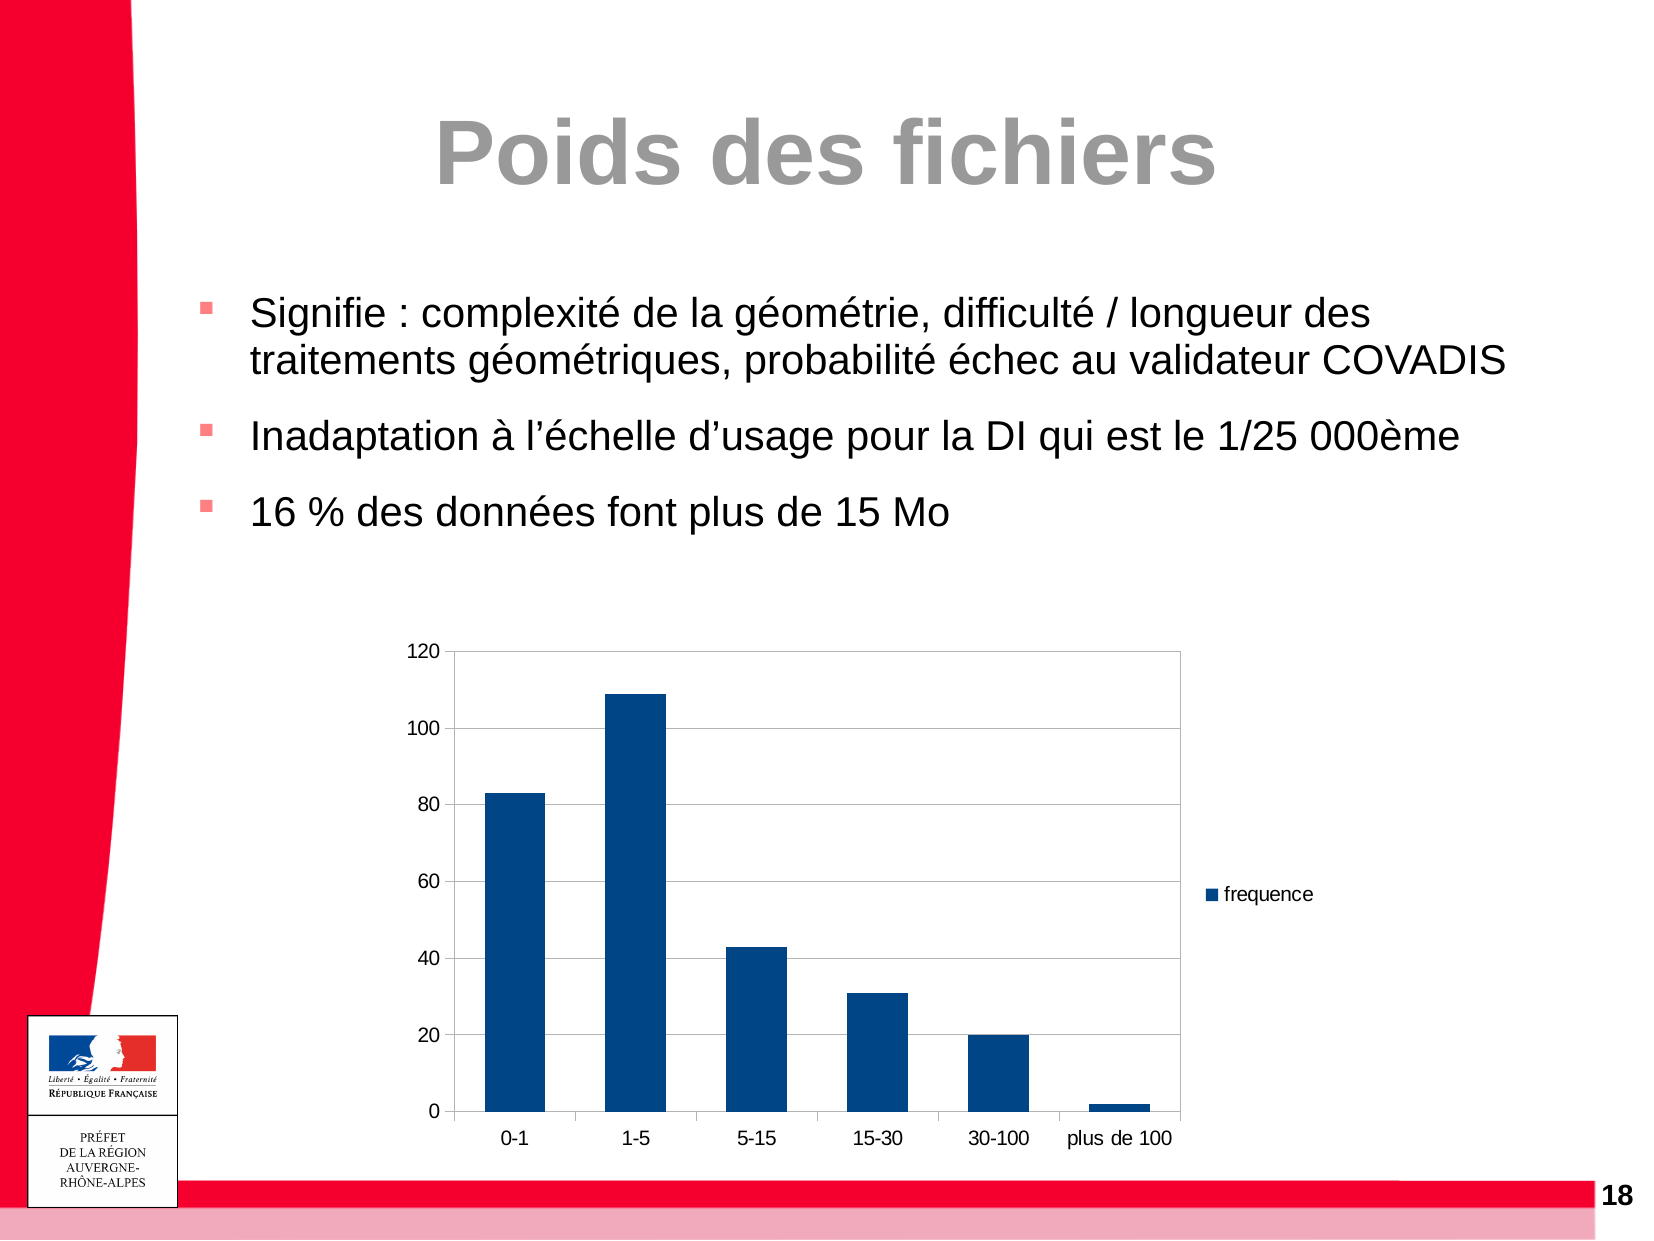

# Poids des fichiers
Signifie : complexité de la géométrie, difficulté / longueur des traitements géométriques, probabilité échec au validateur COVADIS
Inadaptation à l’échelle d’usage pour la DI qui est le 1/25 000ème
16 % des données font plus de 15 Mo
### Chart
| Category | frequence |
|---|---|
| 0-1 | 83.0 |
| 1-5 | 109.0 |
| 5-15 | 43.0 |
| 15-30 | 31.0 |
| 30-100 | 20.0 |
| plus de 100 | 2.0 |18